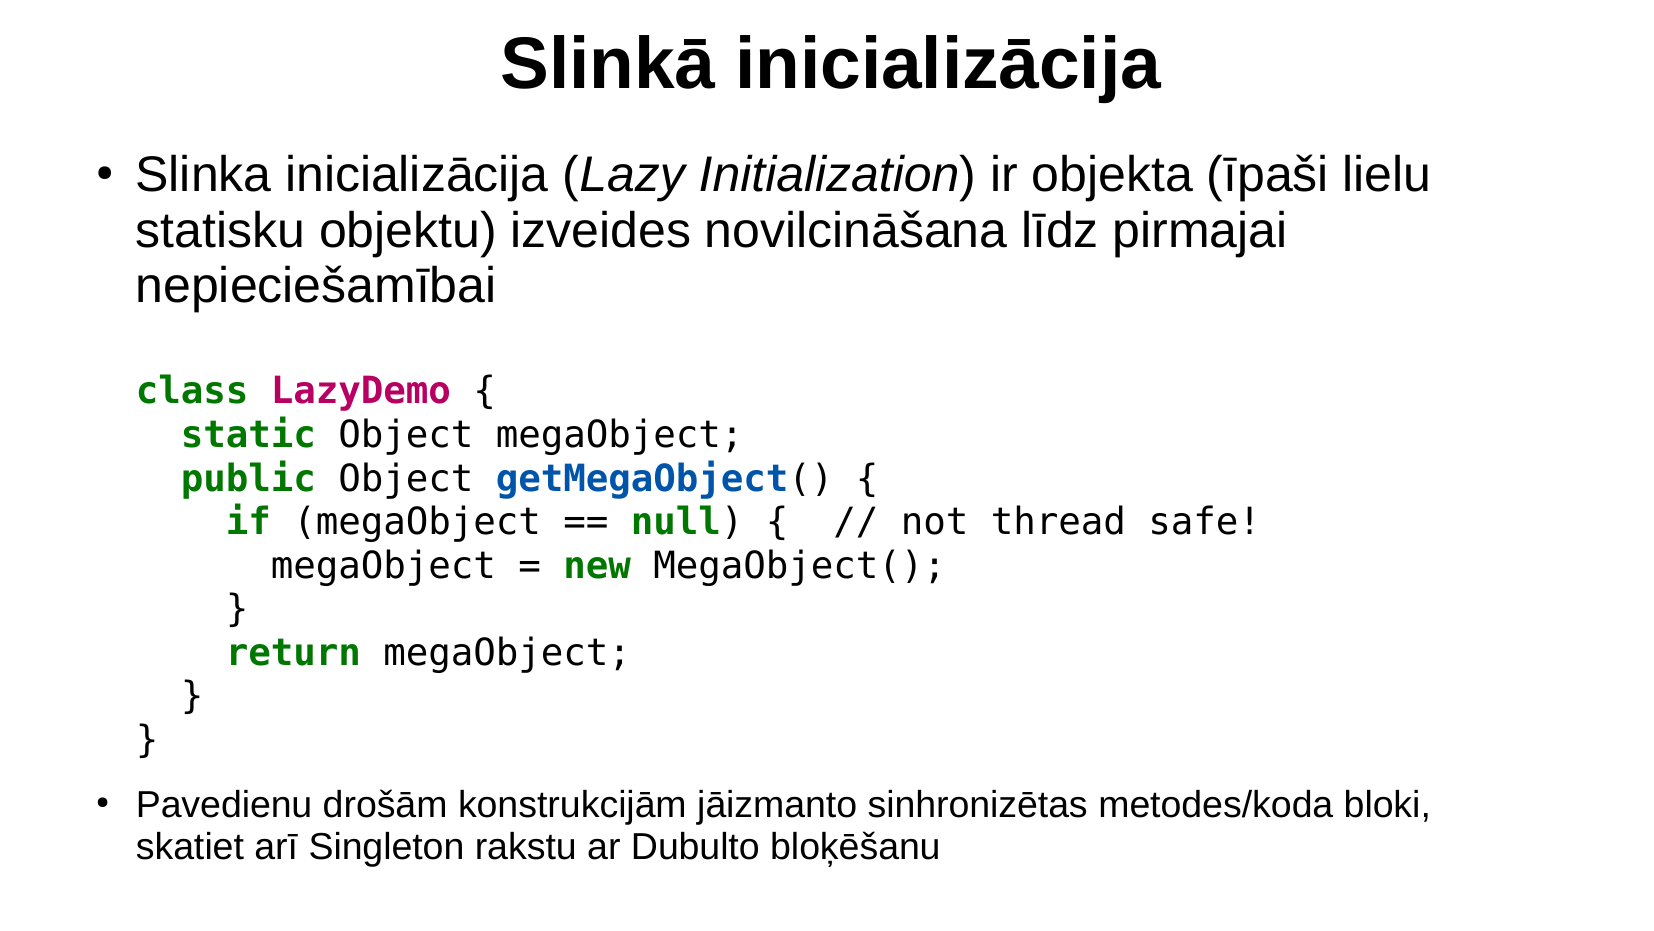

# Slinkā inicializācija
Slinka inicializācija (Lazy Initialization) ir objekta (īpaši lielu statisku objektu) izveides novilcināšana līdz pirmajai nepieciešamībai
class LazyDemo {
 static Object megaObject;
 public Object getMegaObject() {
 if (megaObject == null) { // not thread safe!
 megaObject = new MegaObject();
 }
 return megaObject;
 }
}
Pavedienu drošām konstrukcijām jāizmanto sinhronizētas metodes/koda bloki, skatiet arī Singleton rakstu ar Dubulto bloķēšanu